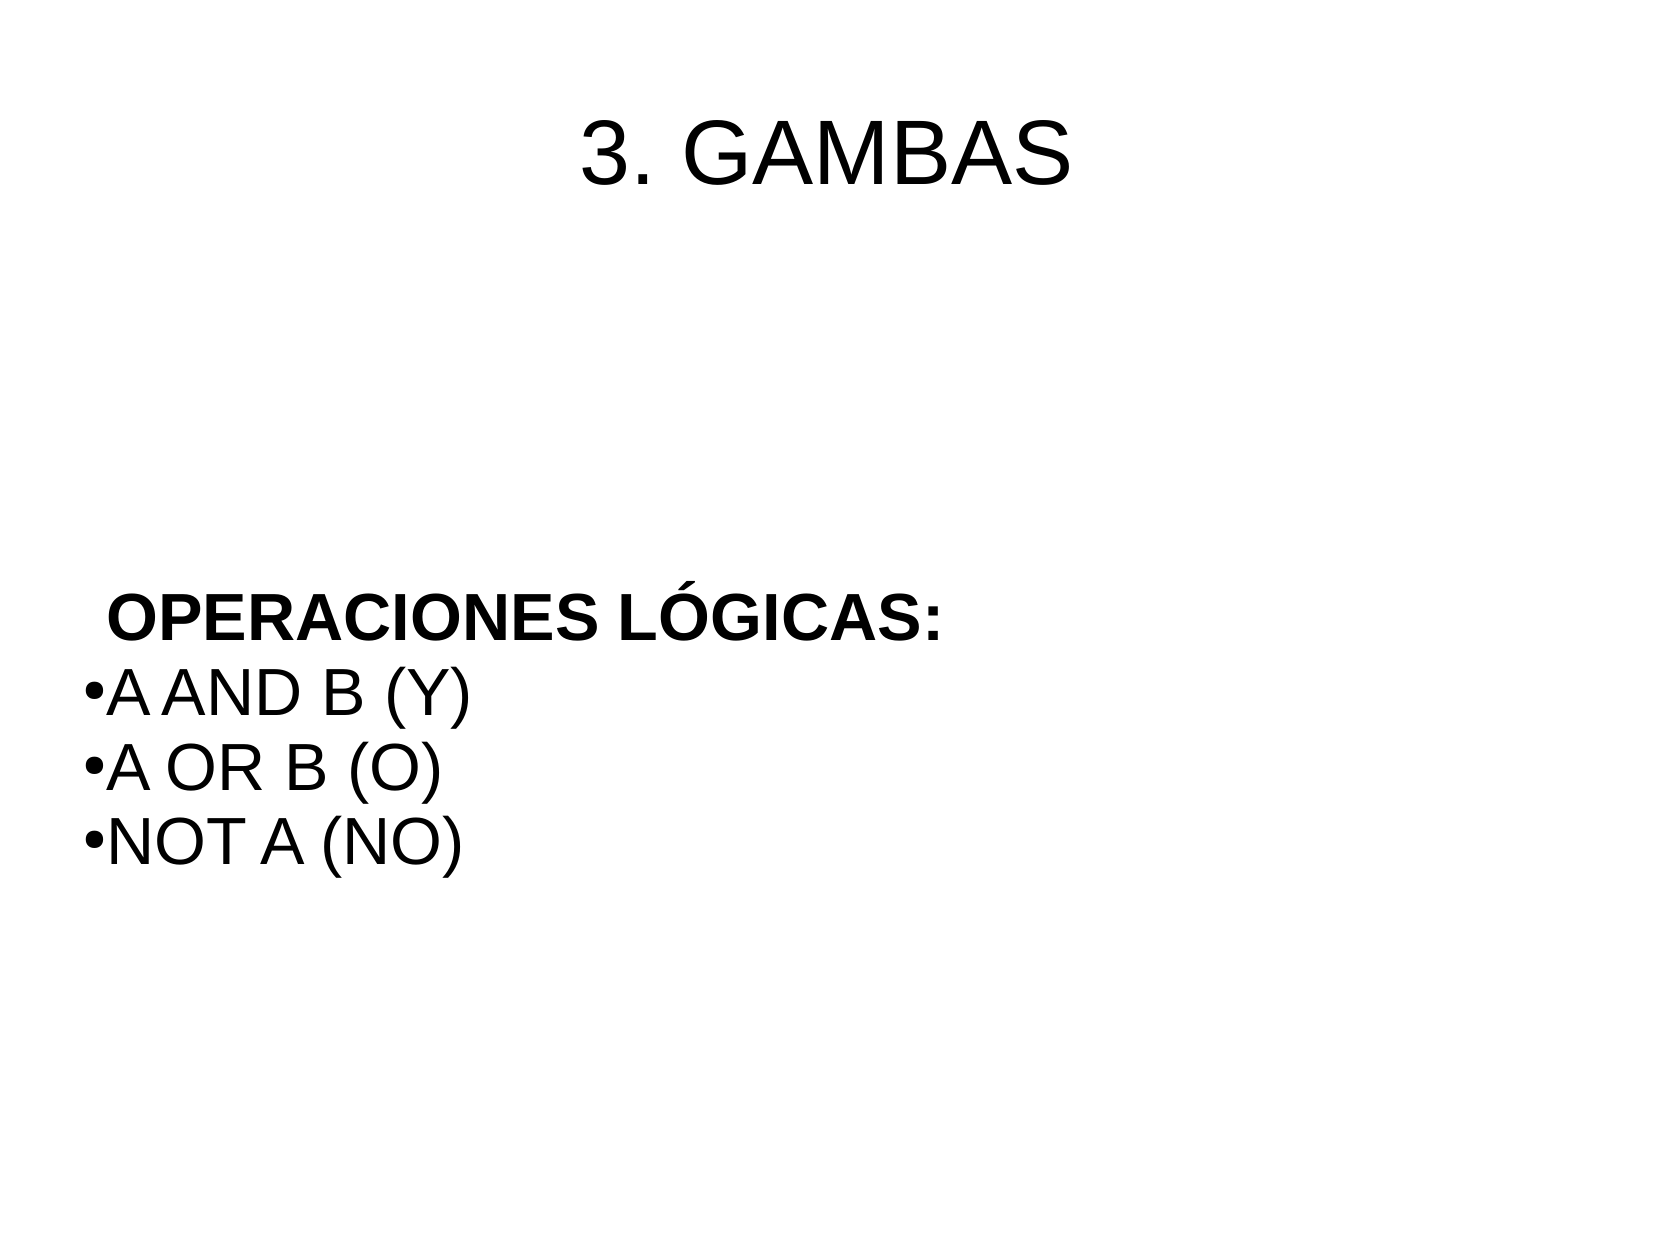

# 3. GAMBAS
OPERACIONES LÓGICAS:
A AND B (Y)
A OR B (O)
NOT A (NO)